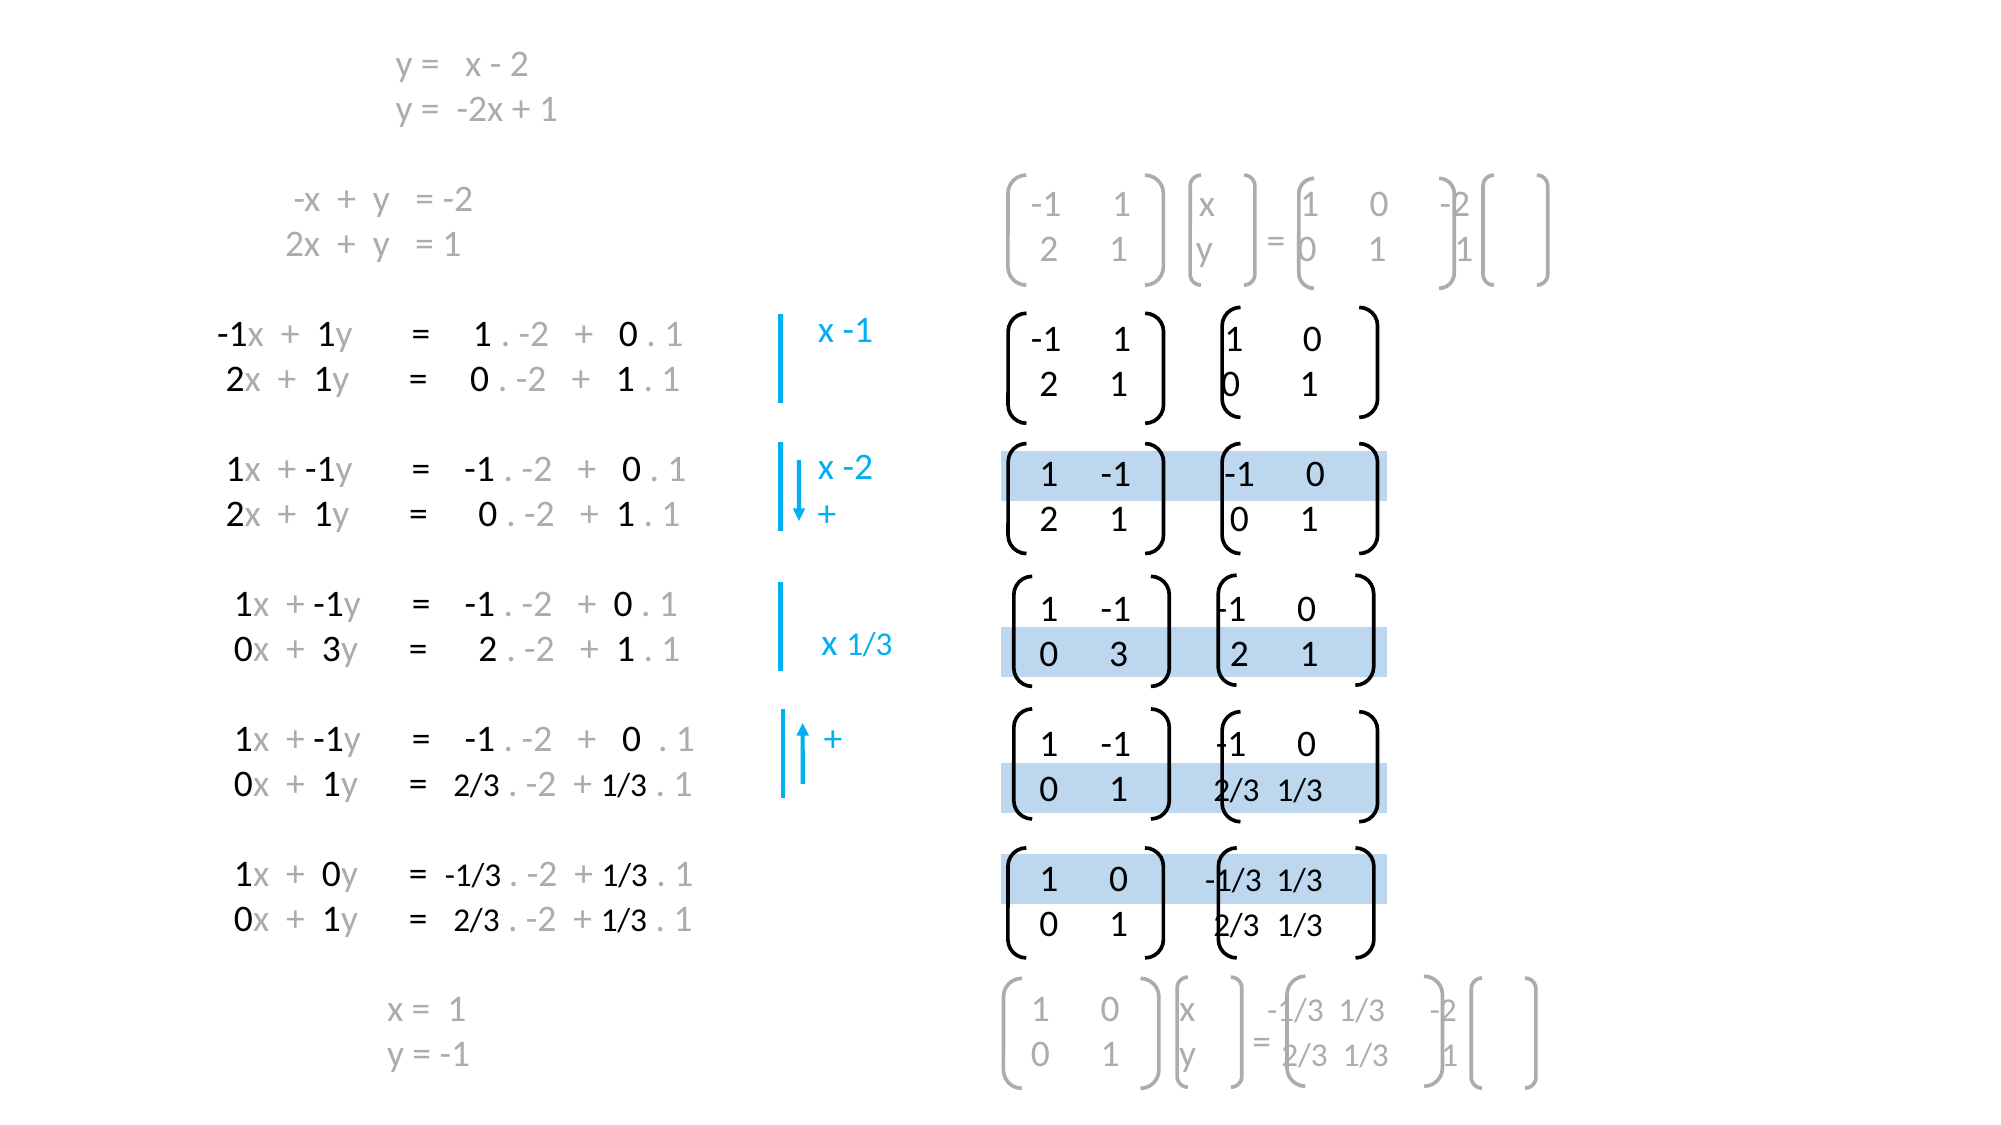

y = x - 2
 y = -2x + 1
 -x + y = -2
 2x + y = 1
 -1x + 1y = 1 . -2 + 0 . 1
 2x + 1y = 0 . -2 + 1 . 1
 1x + -1y = -1 . -2 + 0 . 1
 2x + 1y = 0 . -2 + 1 . 1
 1x + -1y = -1 . -2 + 0 . 1
 0x + 3y = 2 . -2 + 1 . 1
 1x + -1y = -1 . -2 + 0 . 1
 0x + 1y = 2/3 . -2 + 1/3 . 1
 1x + 0y = -1/3 . -2 + 1/3 . 1
 0x + 1y = 2/3 . -2 + 1/3 . 1
 x = 1
 y = -1
 -1 1 x 1 0 -2
 2 1 y 0 1 1
 -1 1 1 0
 2 1 0 1
 1 -1 -1 0
 2 1 0 1
 1 -1 -1 0
 0 3 2 1
 1 -1 -1 0
 0 1 2/3 1/3
 1 0 -1/3 1/3
 0 1 2/3 1/3
 1 0 x -1/3 1/3 -2
 0 1 y 2/3 1/3 1
=
x -1
x -2
+
x 1/3
+
=